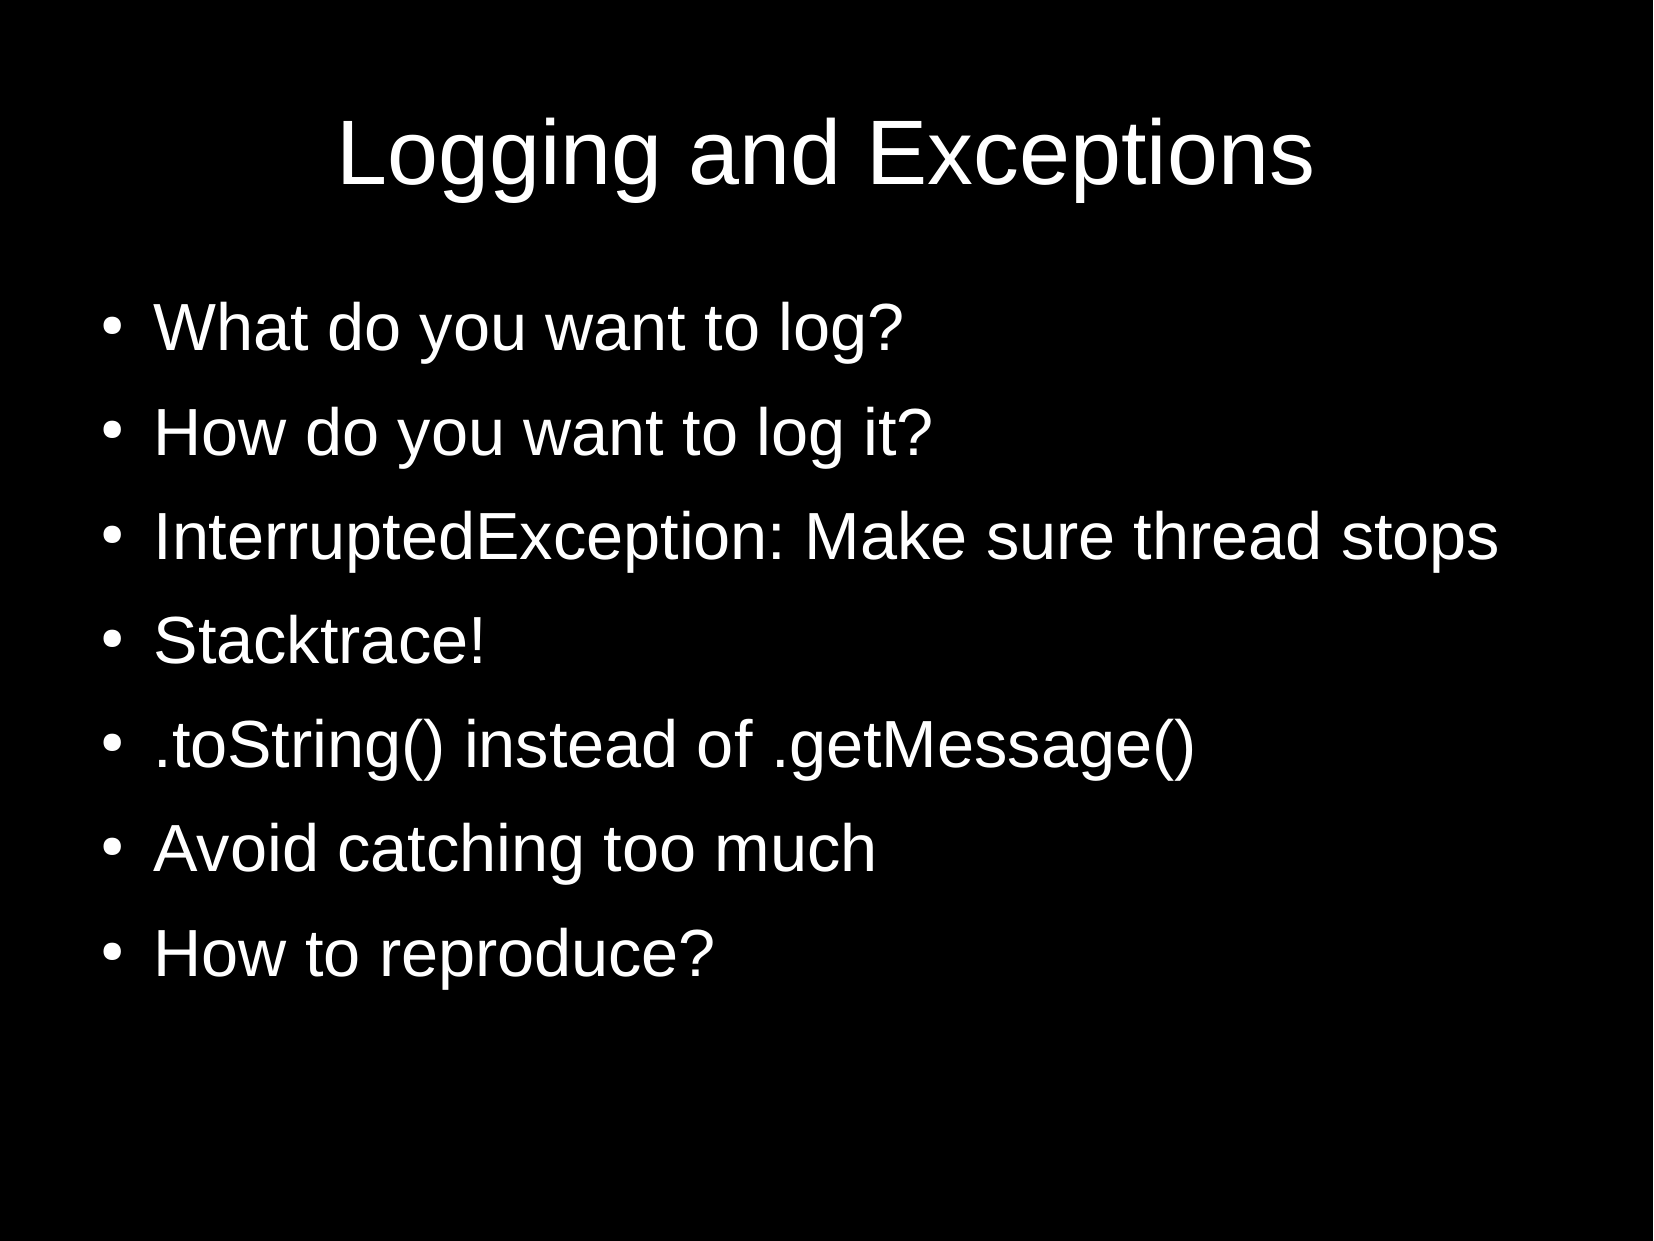

# Logging and Exceptions
What do you want to log?
How do you want to log it?
InterruptedException: Make sure thread stops
Stacktrace!
.toString() instead of .getMessage()
Avoid catching too much
How to reproduce?